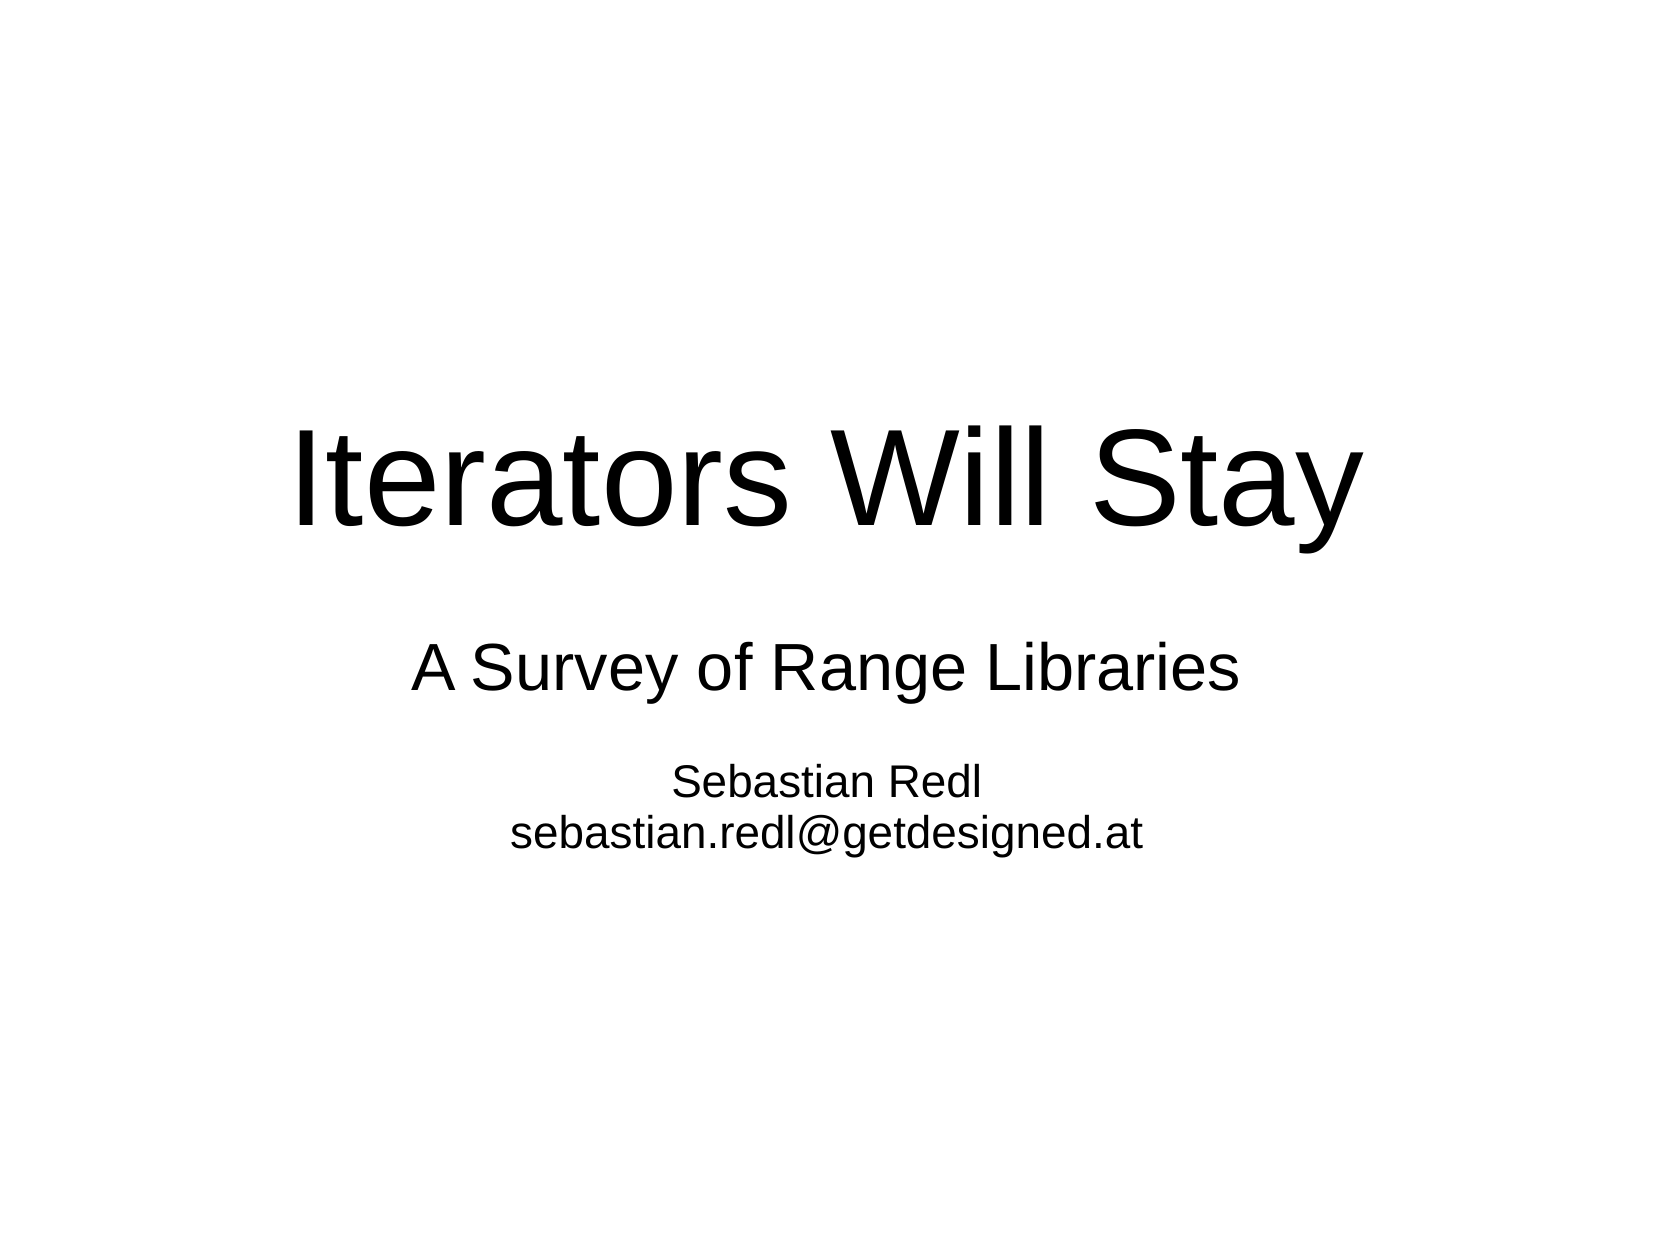

# Iterators Will Stay
A Survey of Range Libraries
Sebastian Redl
sebastian.redl@getdesigned.at